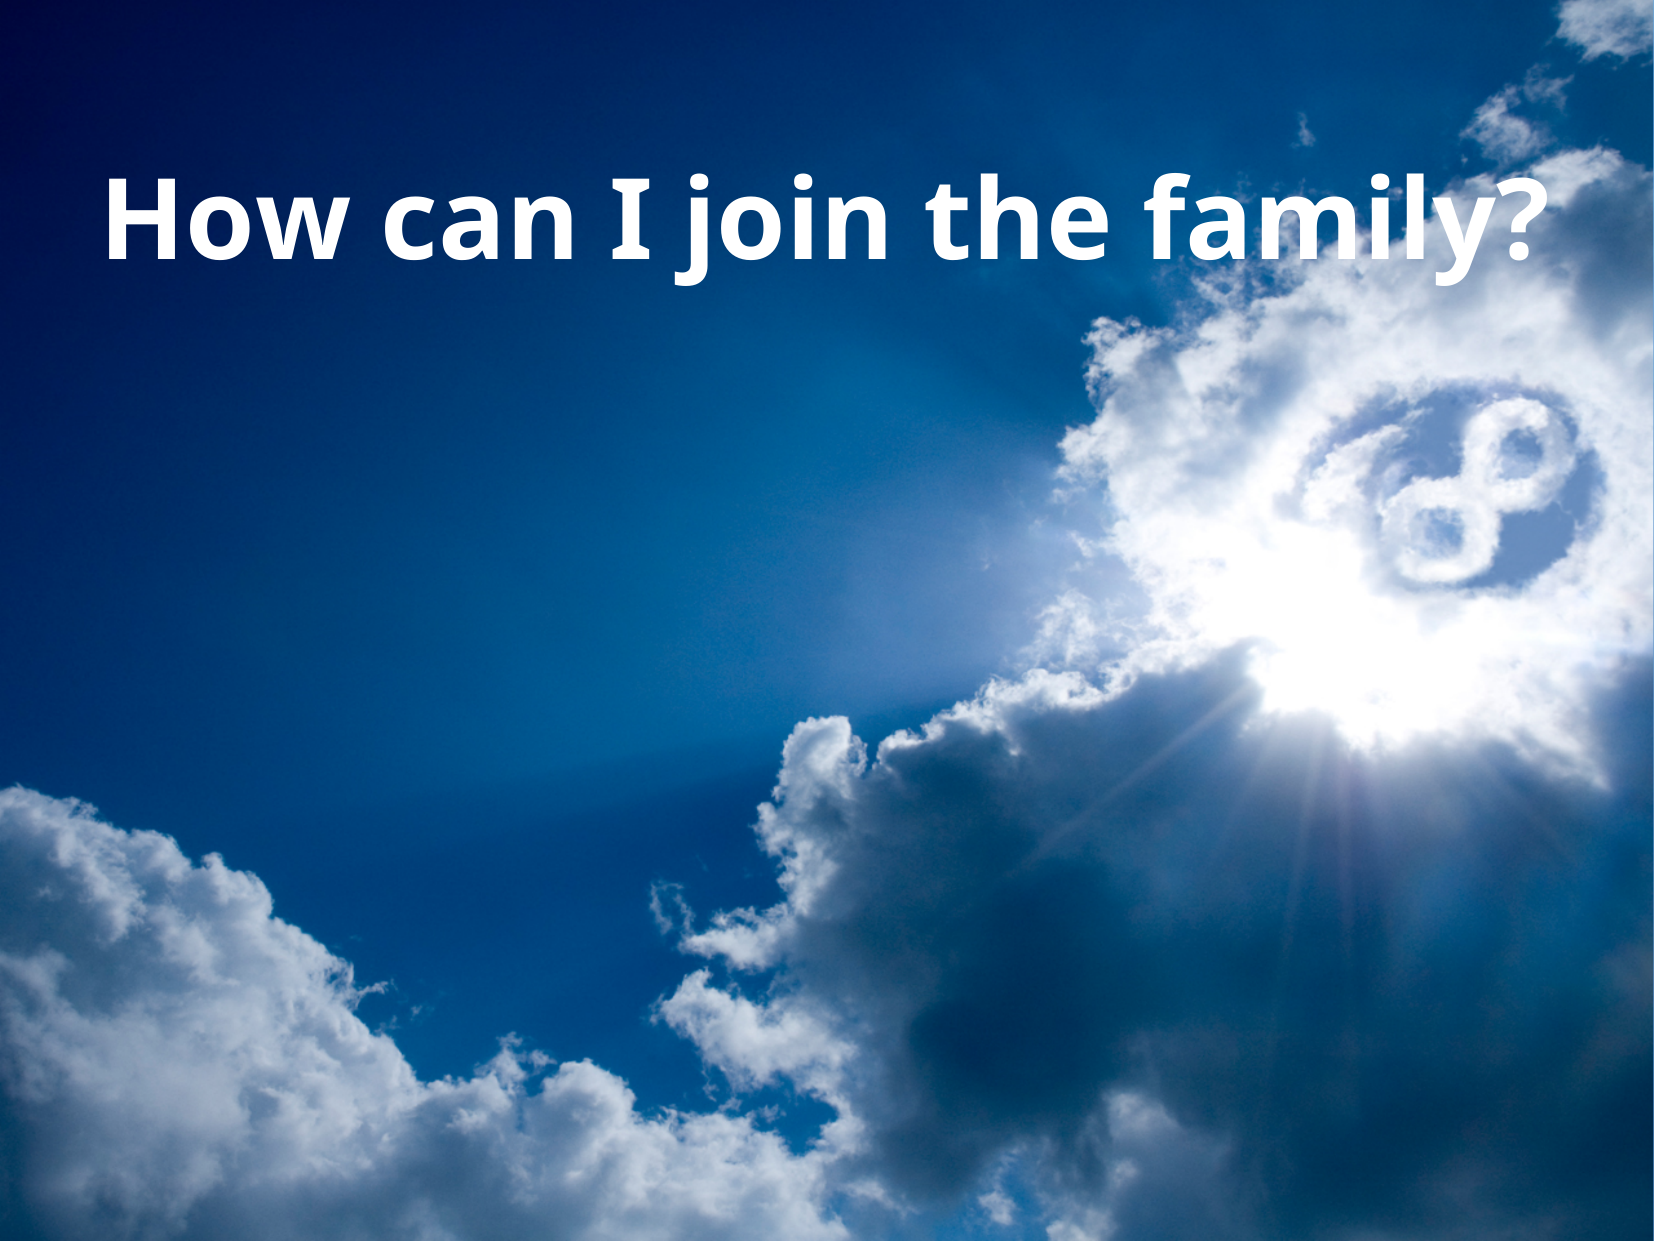

# How can I join the family?